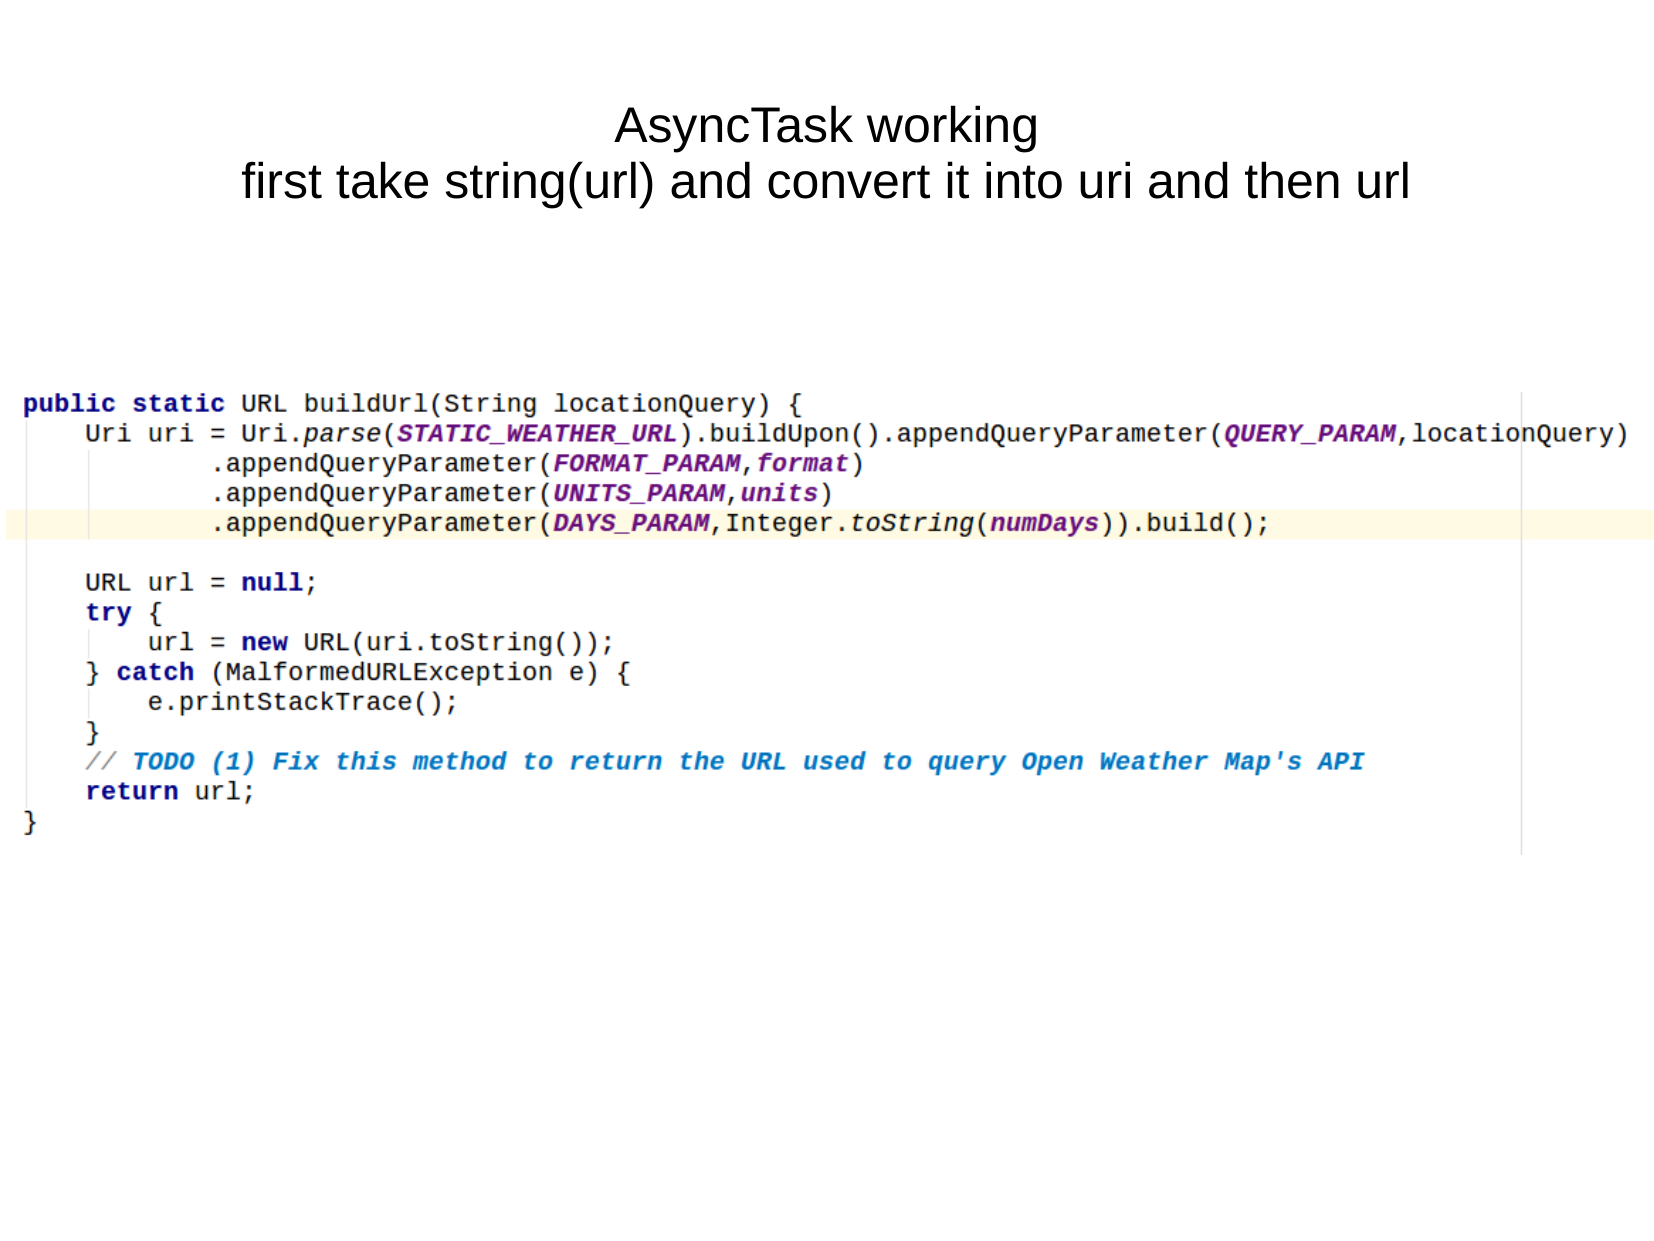

# AsyncTask working first take string(url) and convert it into uri and then url